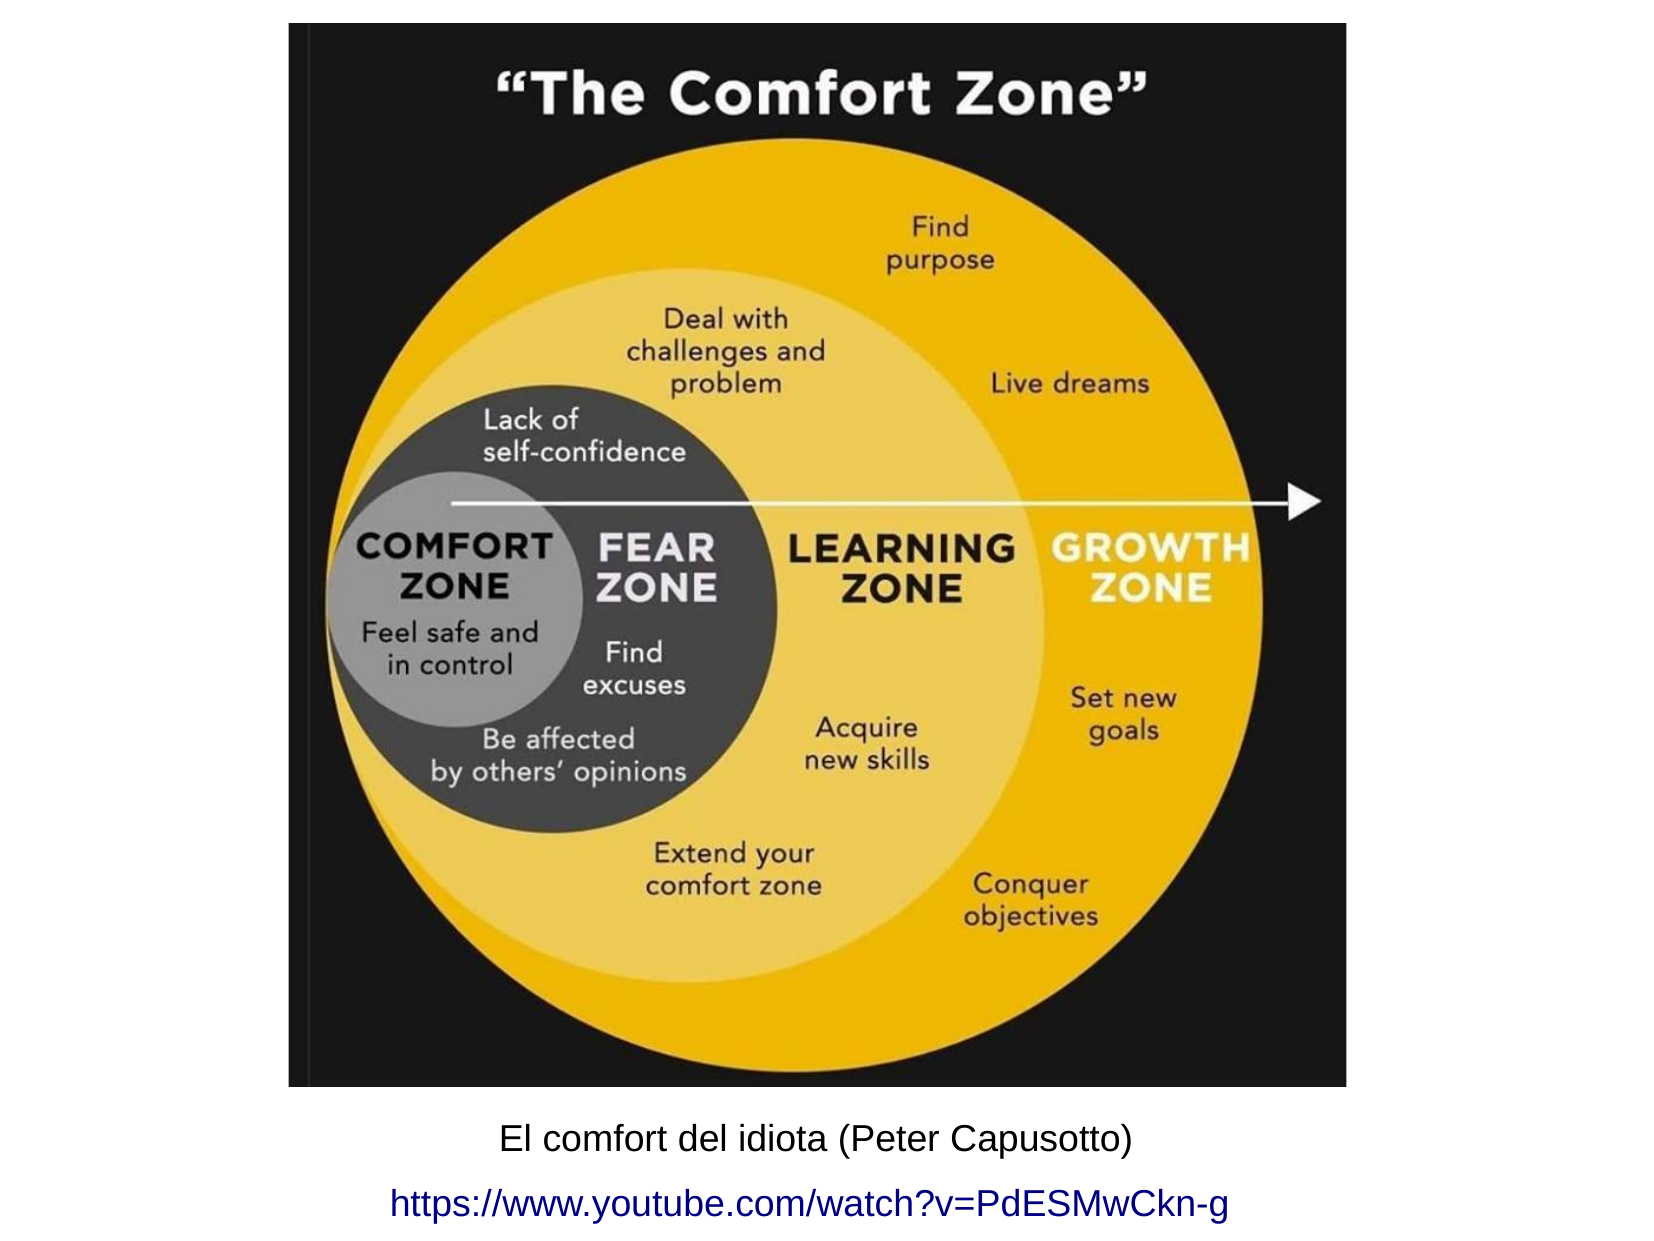

El comfort del idiota (Peter Capusotto)
https://www.youtube.com/watch?v=PdESMwCkn-g